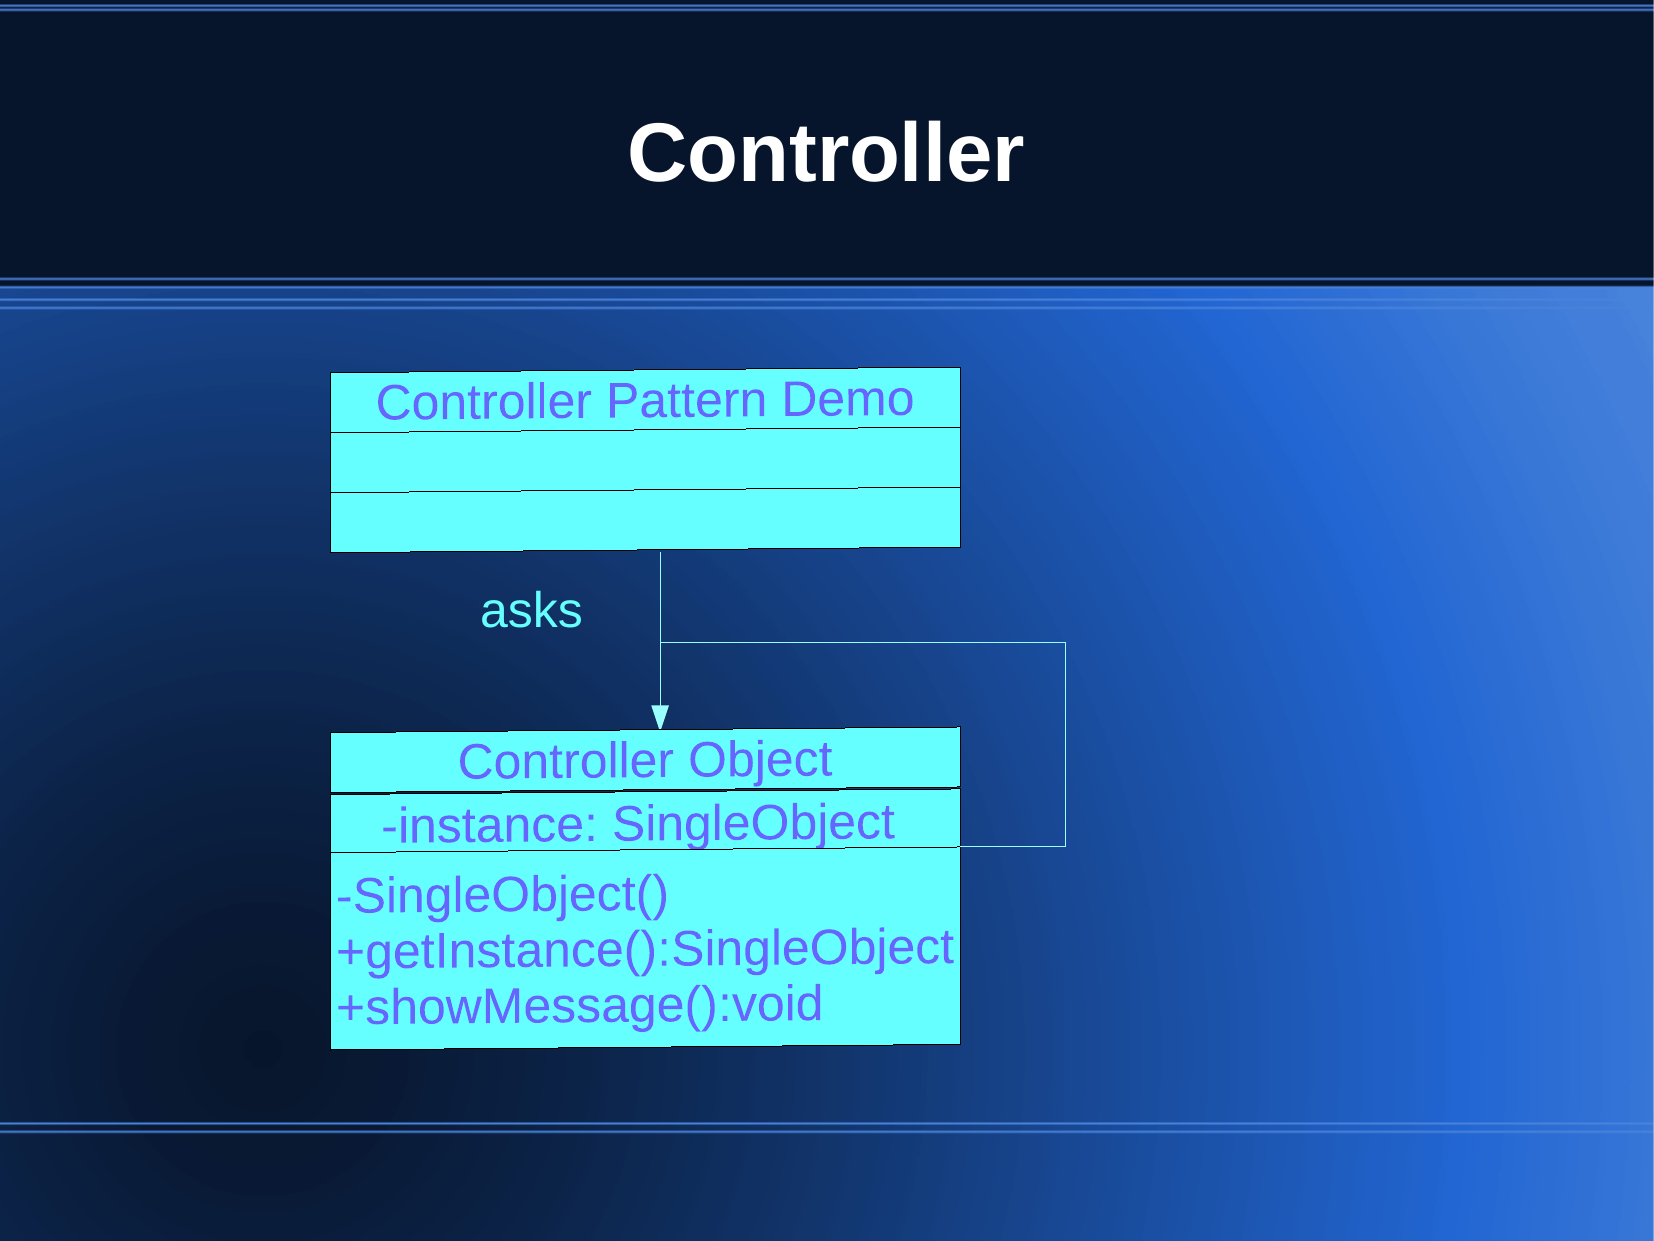

# Controller
Controller Pattern Demo
asks
Controller Object
-instance: SingleObjectt
-SingleObject()
+getInstance():SingleObject
+showMessage():void